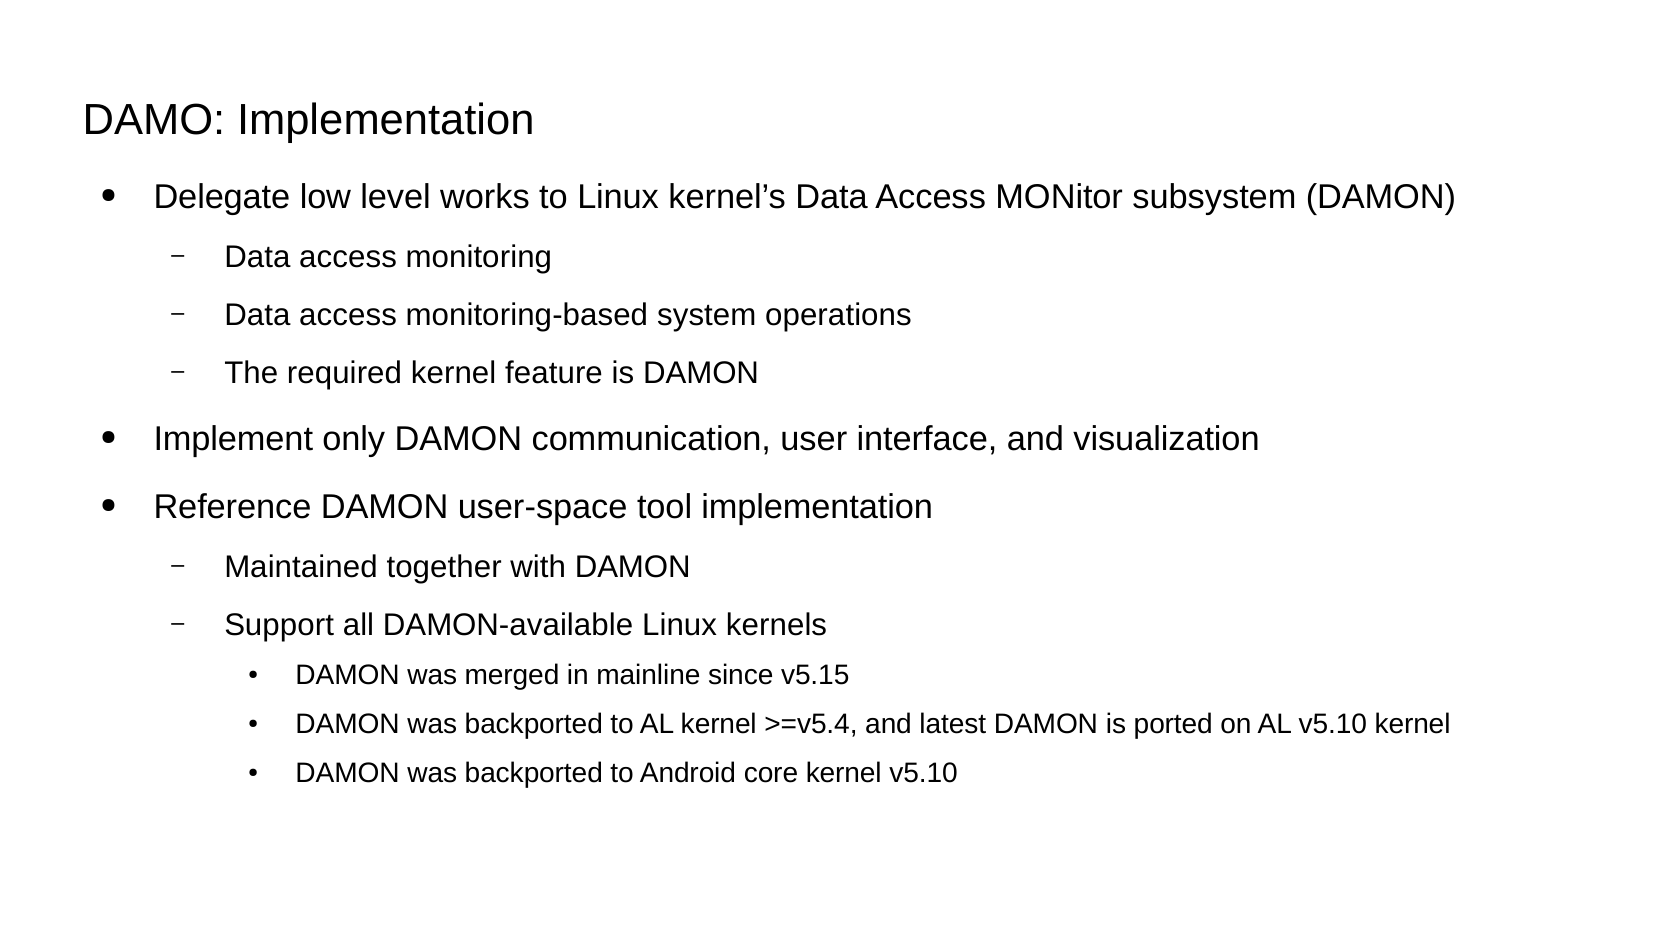

DAMO: Implementation
# Delegate low level works to Linux kernel’s Data Access MONitor subsystem (DAMON)
Data access monitoring
Data access monitoring-based system operations
The required kernel feature is DAMON
Implement only DAMON communication, user interface, and visualization
Reference DAMON user-space tool implementation
Maintained together with DAMON
Support all DAMON-available Linux kernels
DAMON was merged in mainline since v5.15
DAMON was backported to AL kernel >=v5.4, and latest DAMON is ported on AL v5.10 kernel
DAMON was backported to Android core kernel v5.10